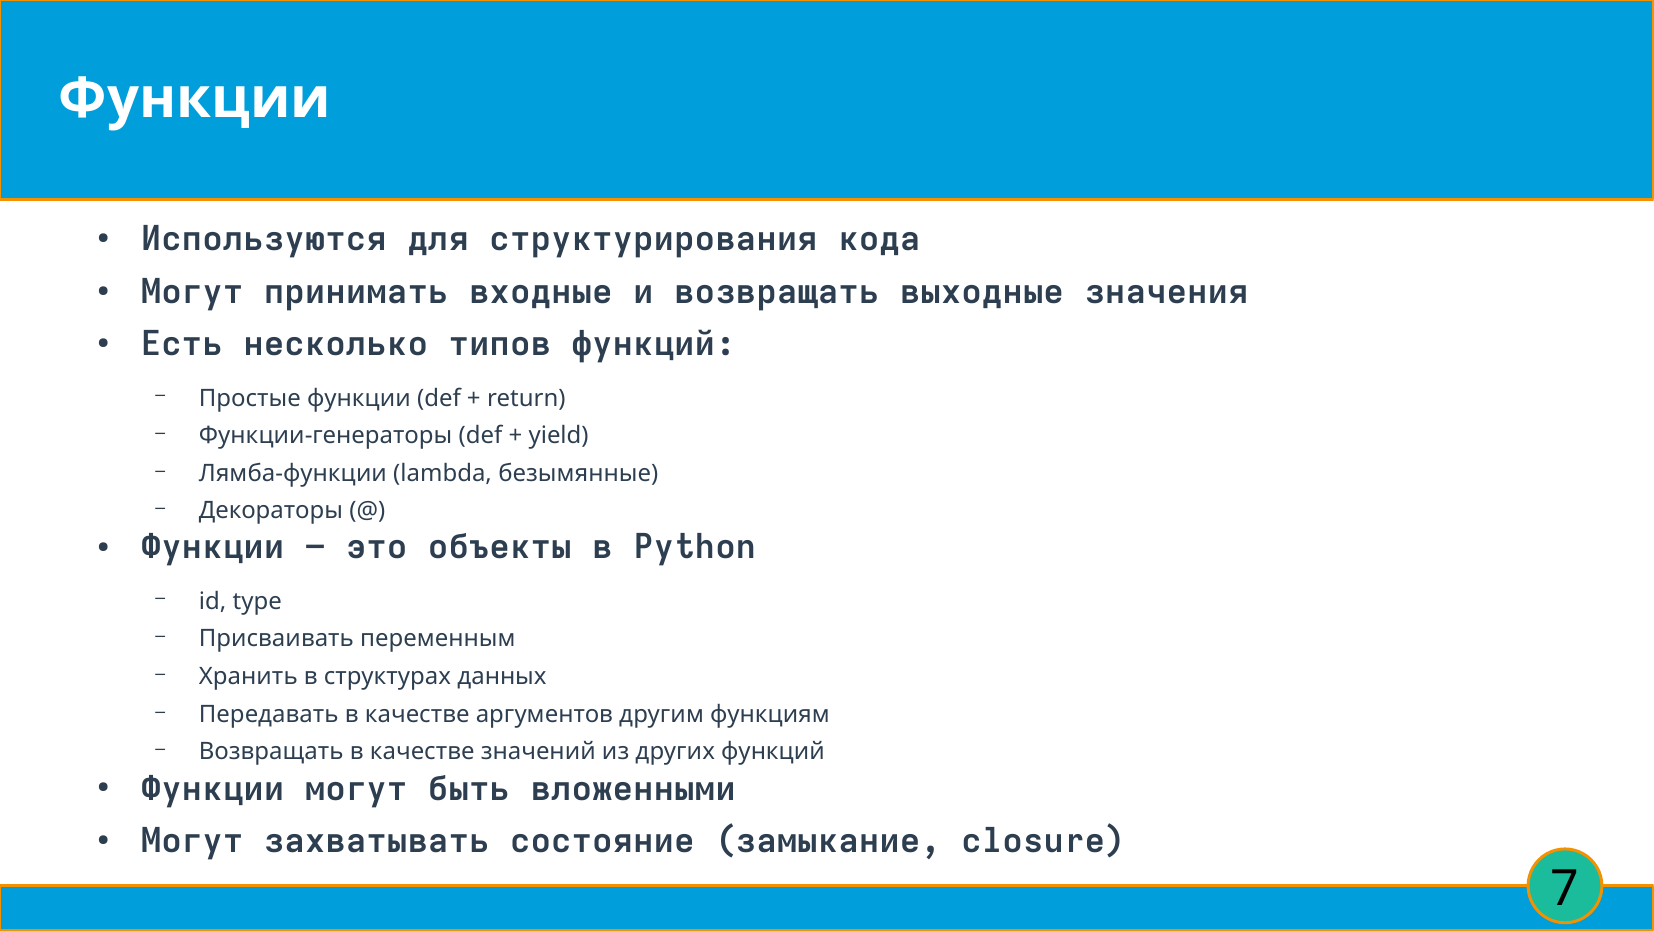

# Функции
Используются для структурирования кода
Могут принимать входные и возвращать выходные значения
Есть несколько типов функций:
Простые функции (def + return)
Функции-генераторы (def + yield)
Лямба-функции (lambda, безымянные)
Декораторы (@)
Функции – это объекты в Python
id, type
Присваивать переменным
Хранить в структурах данных
Передавать в качестве аргументов другим функциям
Возвращать в качестве значений из других функций
Функции могут быть вложенными
Могут захватывать состояние (замыкание, closure)